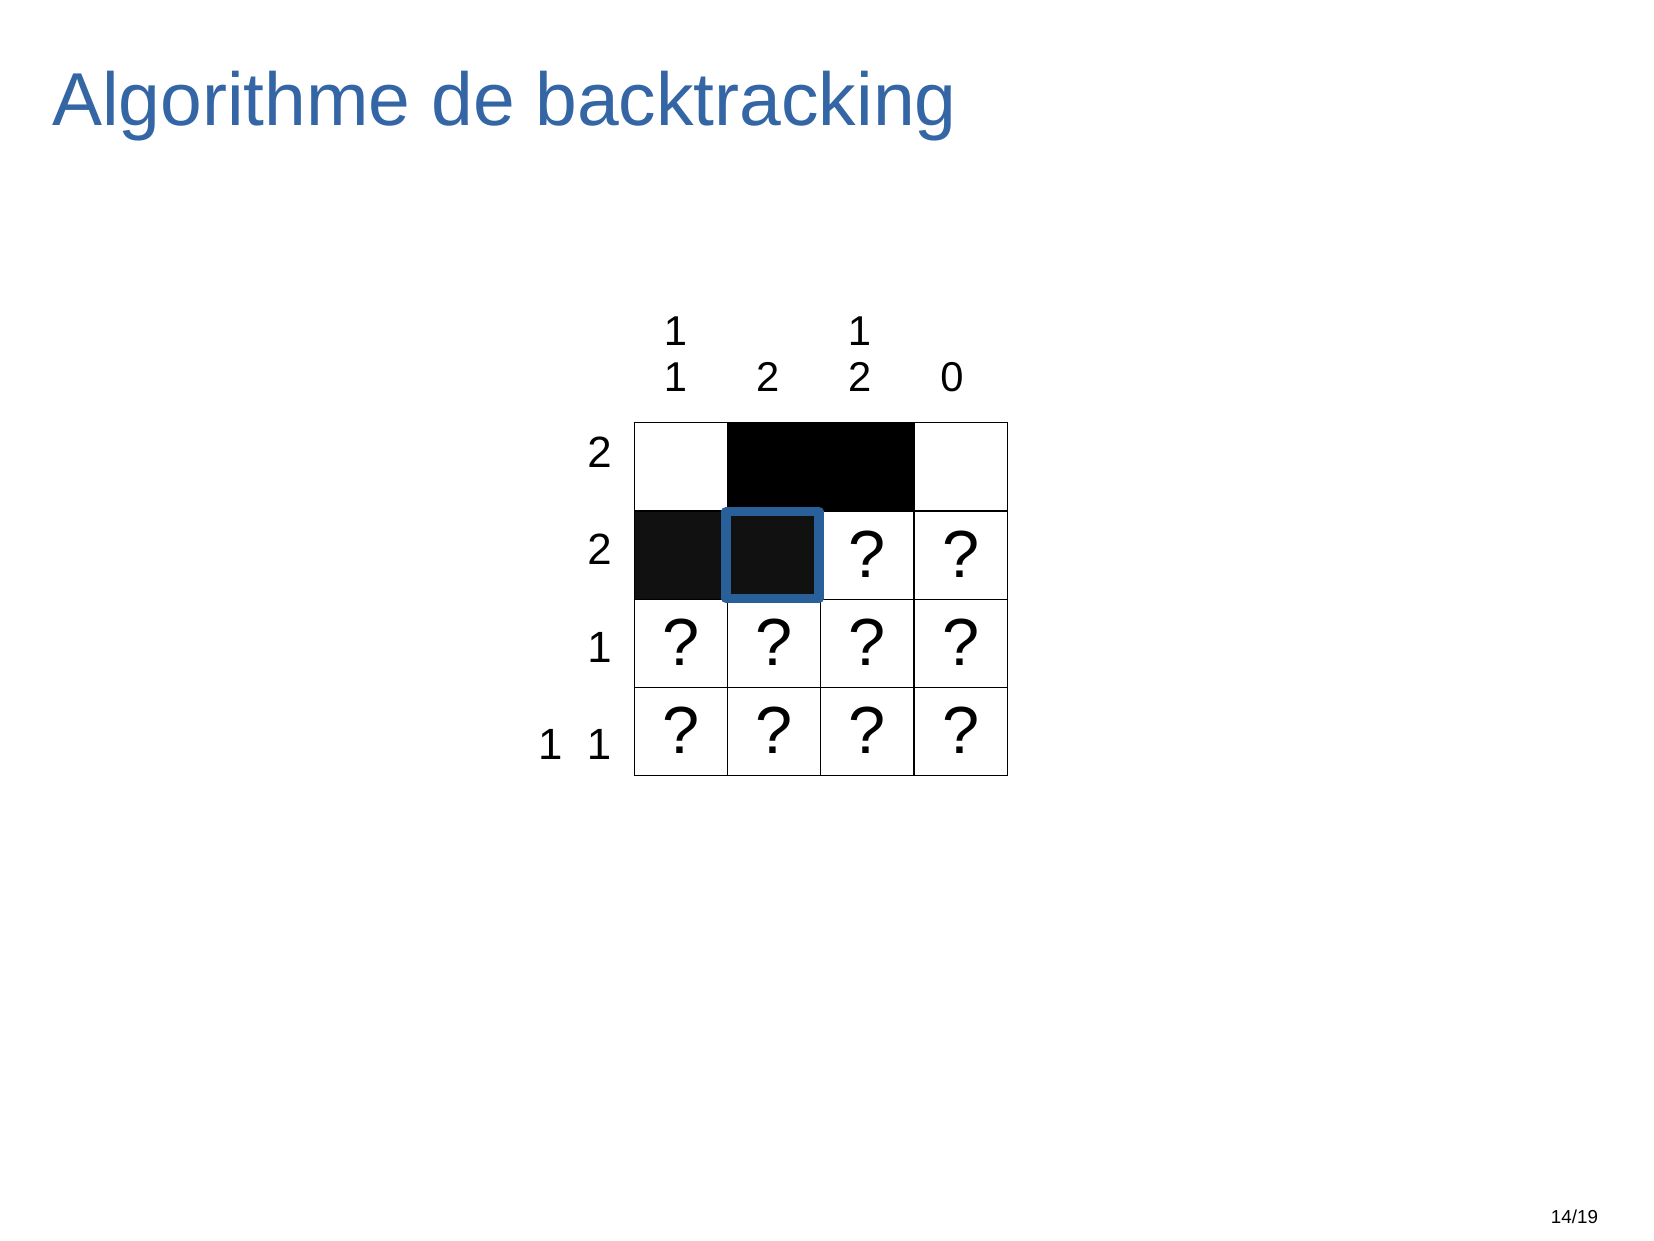

Algorithme de backtracking
 1 1
 1 2 2 0
 2
 2
 1
1 1
| | | | |
| --- | --- | --- | --- |
| | | ? | ? |
| ? | ? | ? | ? |
| ? | ? | ? | ? |
14/19